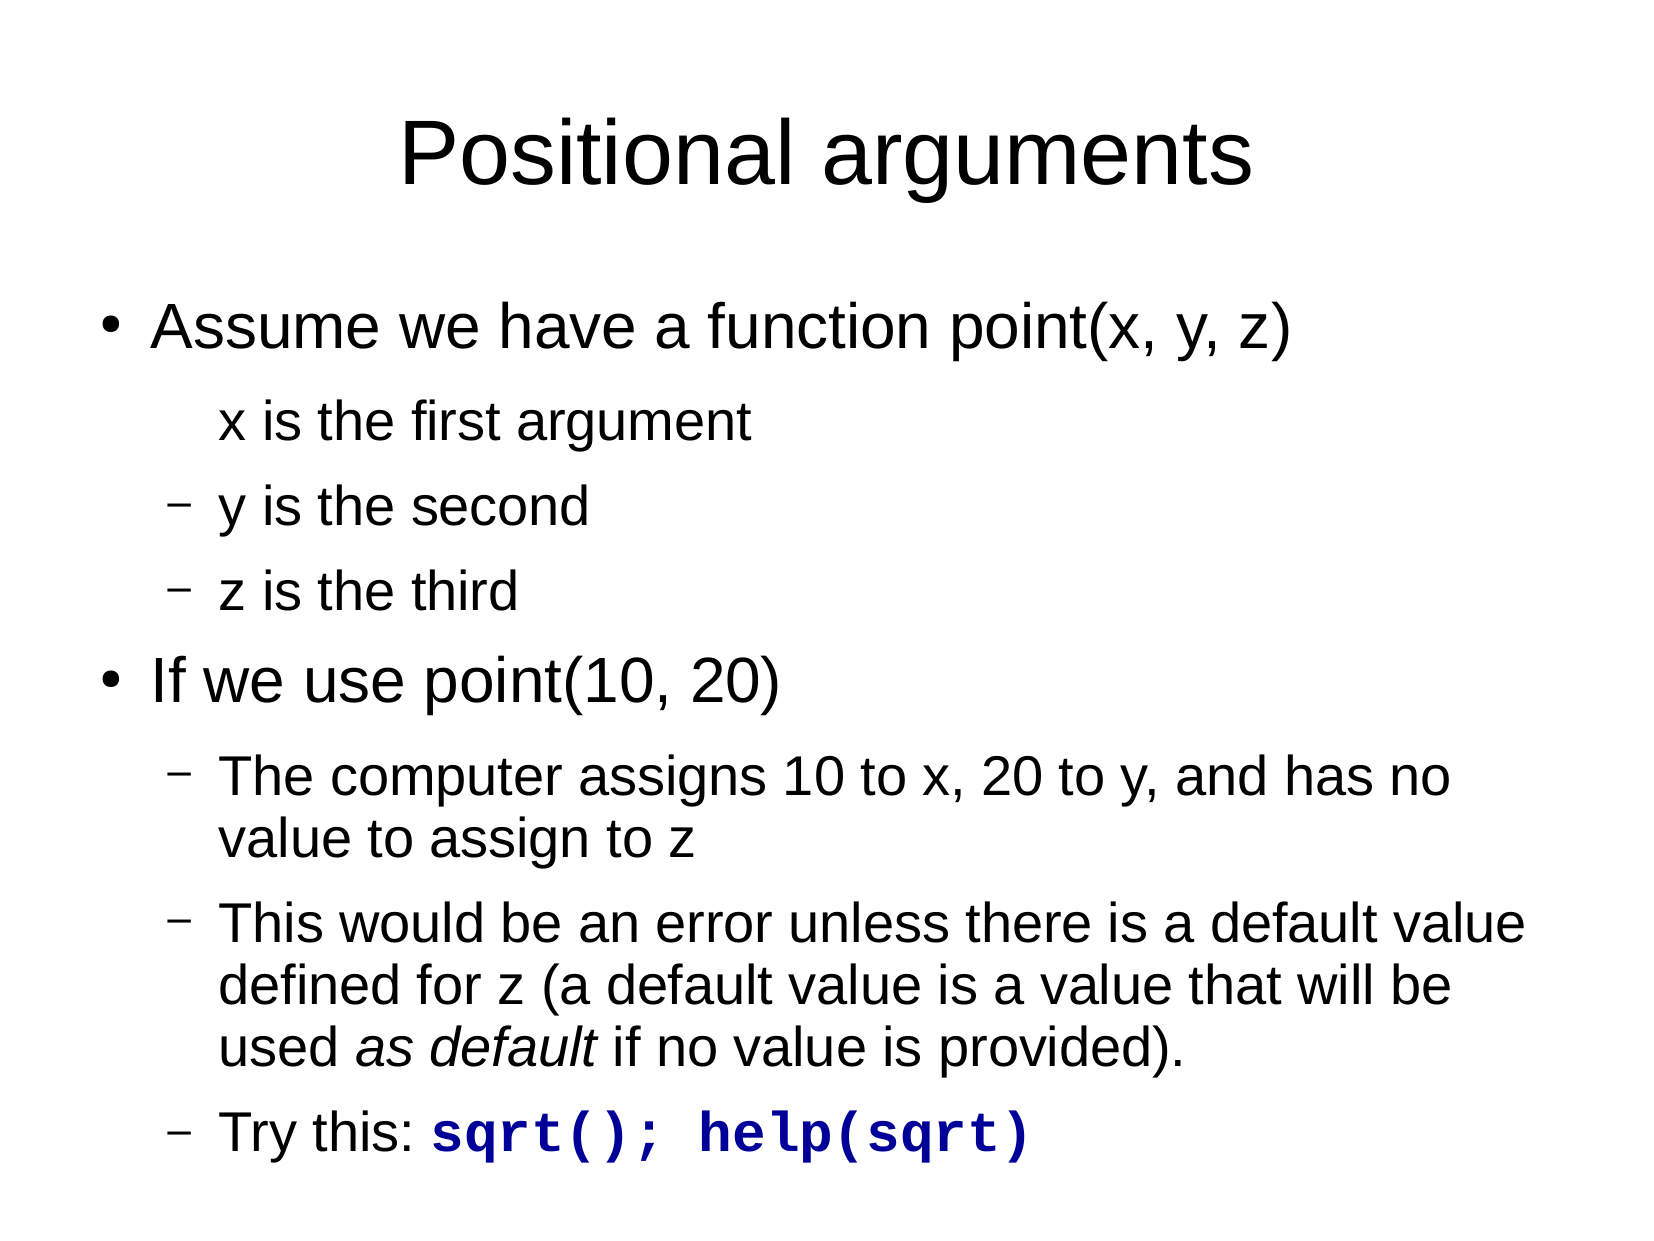

# Positional arguments
Assume we have a function point(x, y, z)
x is the first argument
y is the second
z is the third
If we use point(10, 20)
The computer assigns 10 to x, 20 to y, and has no value to assign to z
This would be an error unless there is a default value defined for z (a default value is a value that will be used as default if no value is provided).
Try this: sqrt(); help(sqrt)